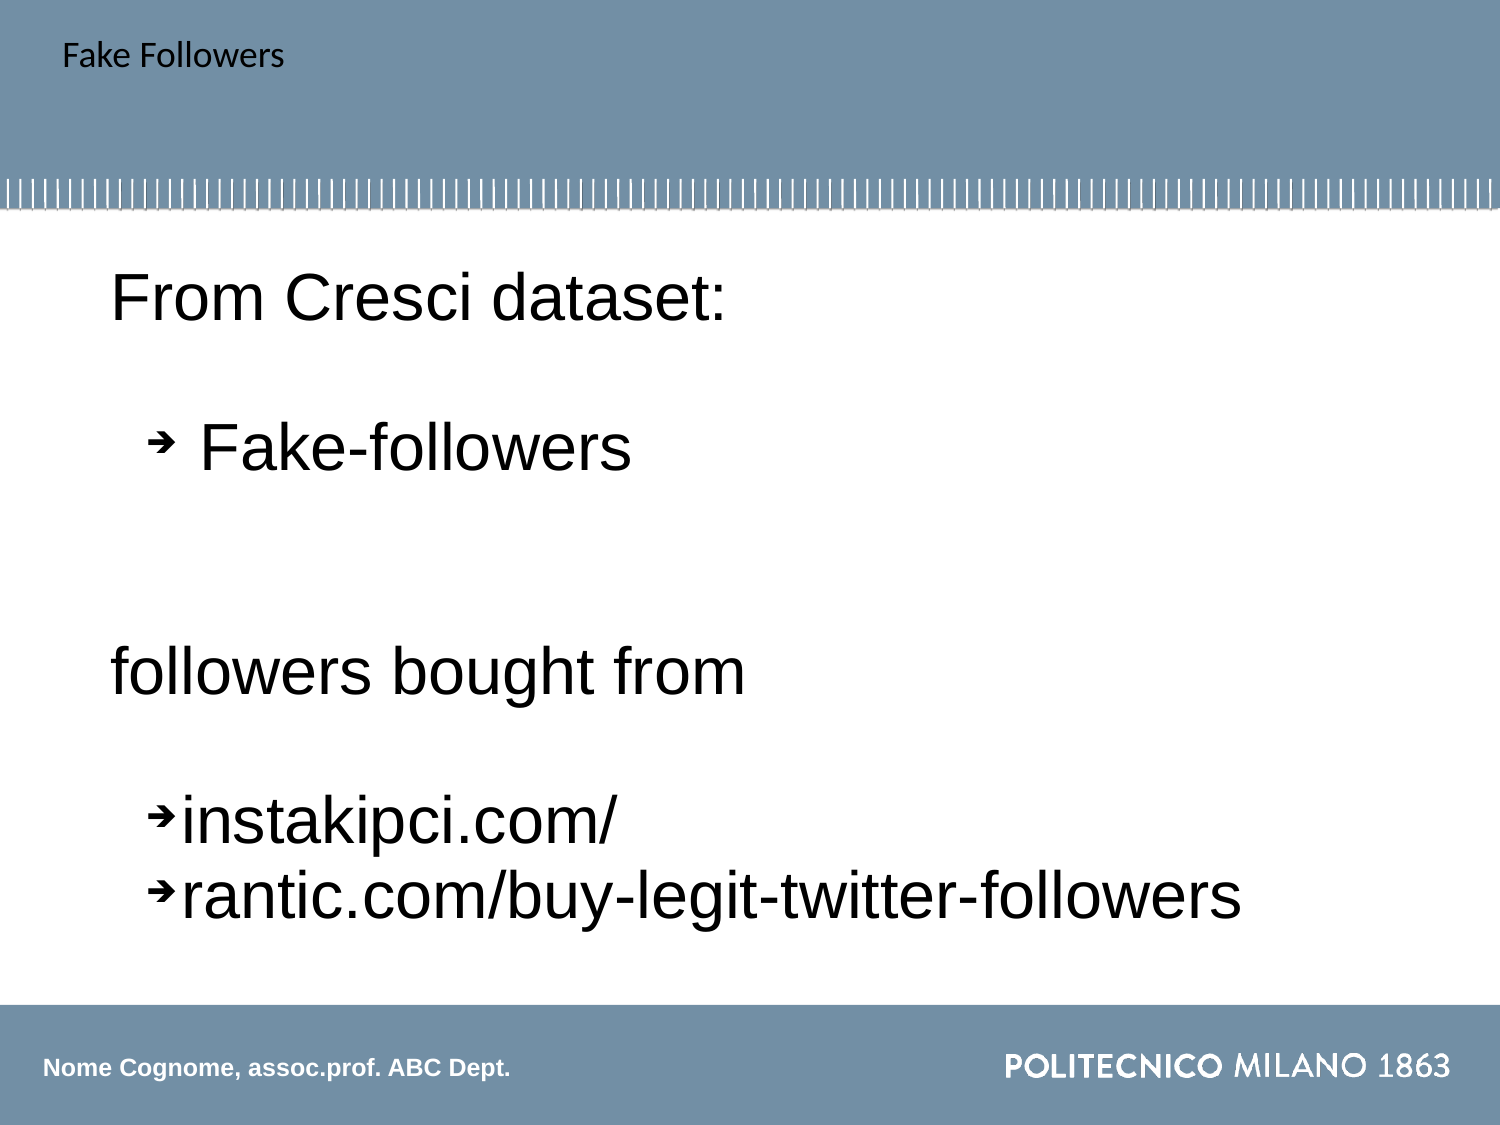

# Fake Followers
From Cresci dataset:
 Fake-followers
followers bought from
instakipci.com/
rantic.com/buy-legit-twitter-followers